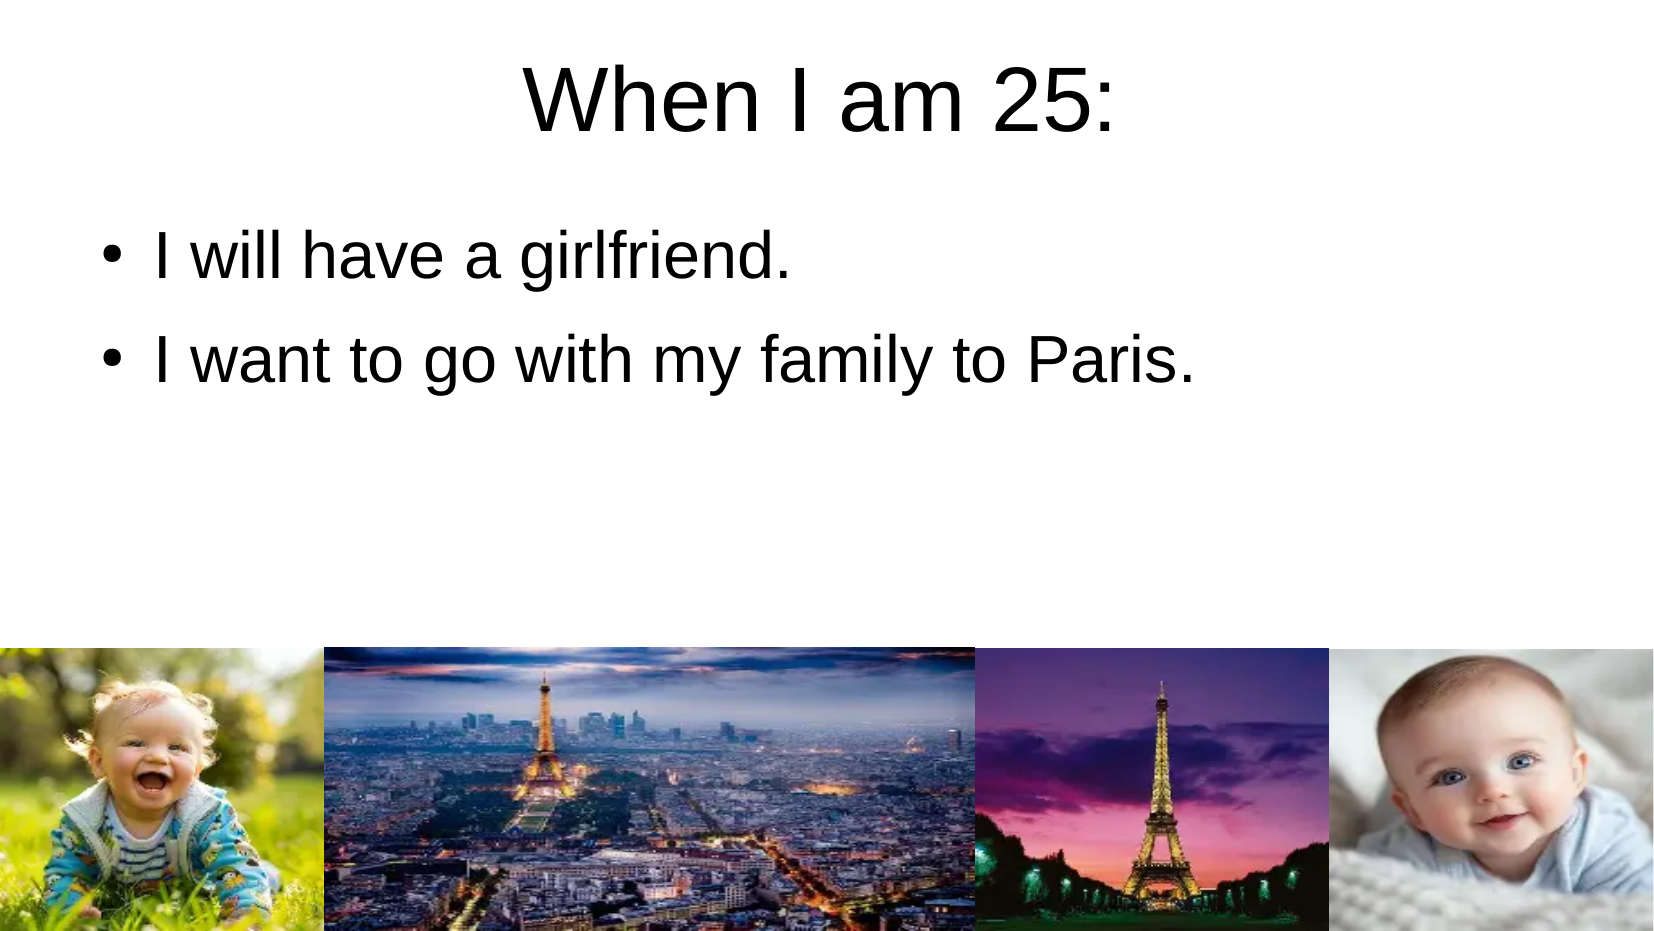

# When I am 25:
I will have a girlfriend.
I want to go with my family to Paris.